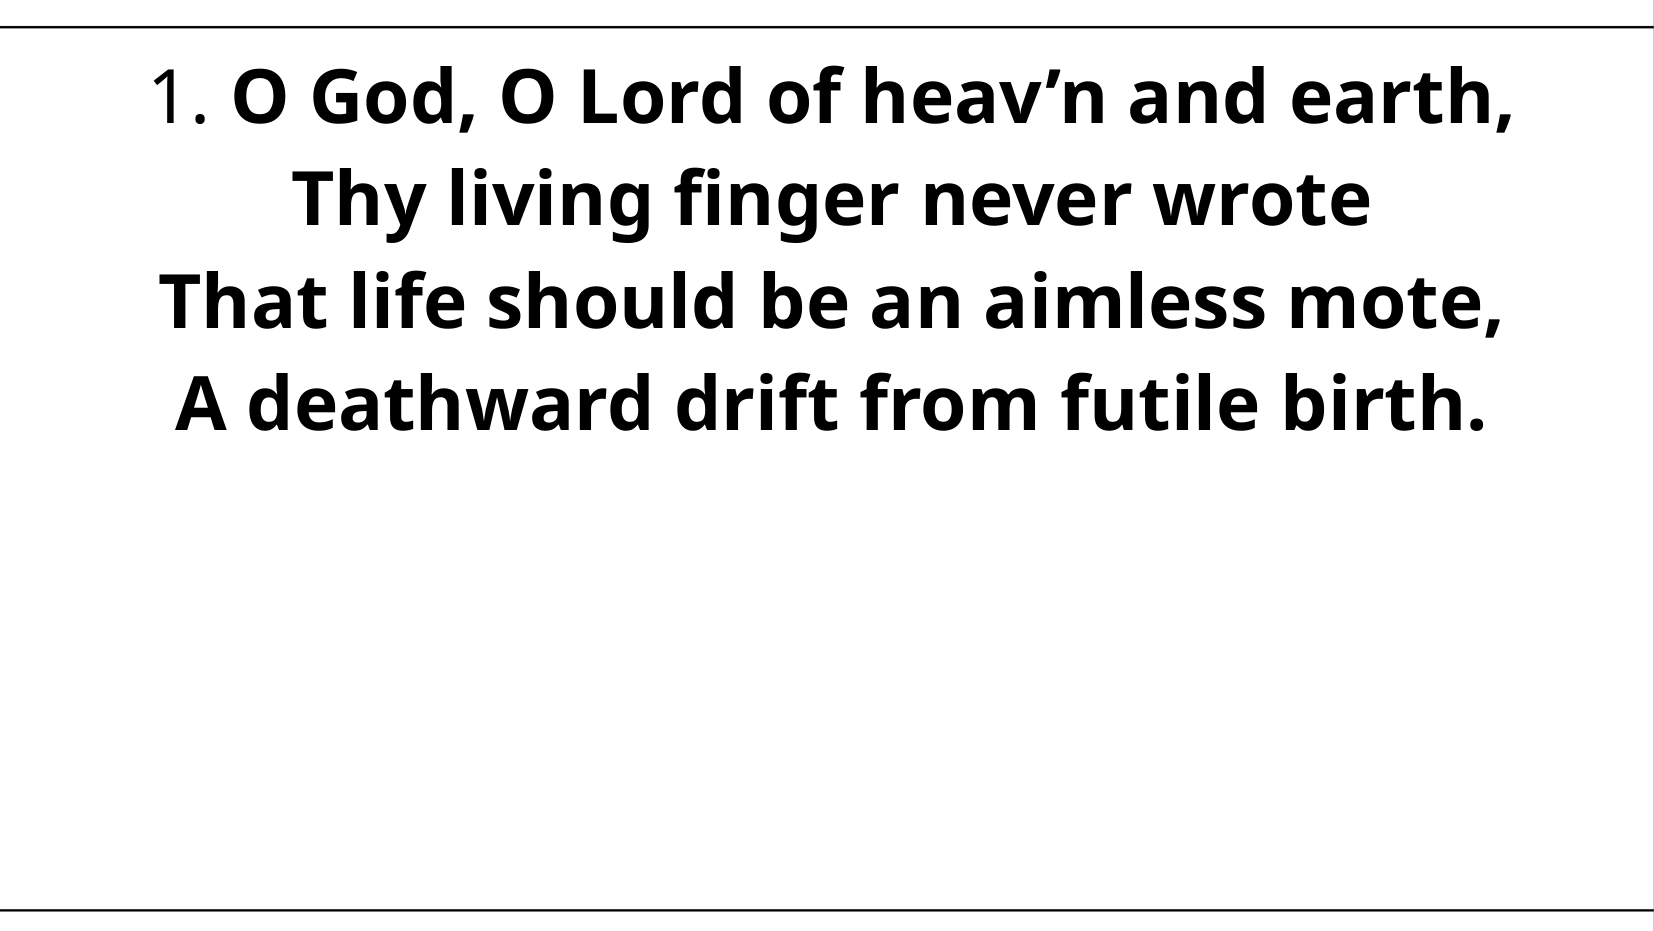

1. O God, O Lord of heav’n and earth,
Thy living finger never wrote
That life should be an aimless mote,
A deathward drift from futile birth.